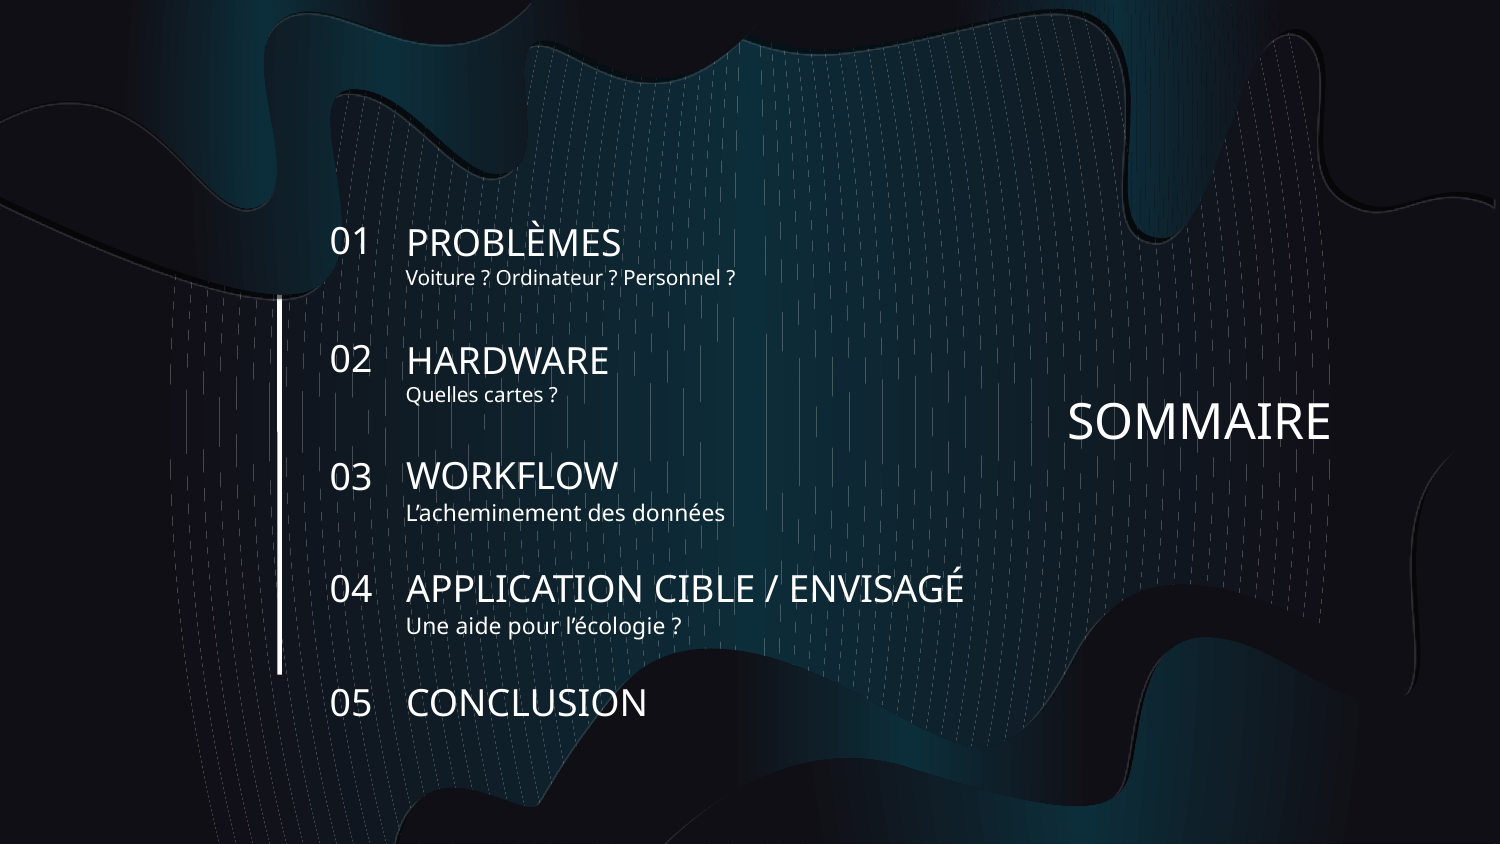

# PROBLÈMES
01
Voiture ? Ordinateur ? Personnel ?
HARDWARE
02
SOMMAIRE
Quelles cartes ?
WORKFLOW
03
L’acheminement des données
APPLICATION CIBLE / ENVISAGÉ
04
Une aide pour l’écologie ?
CONCLUSION
05